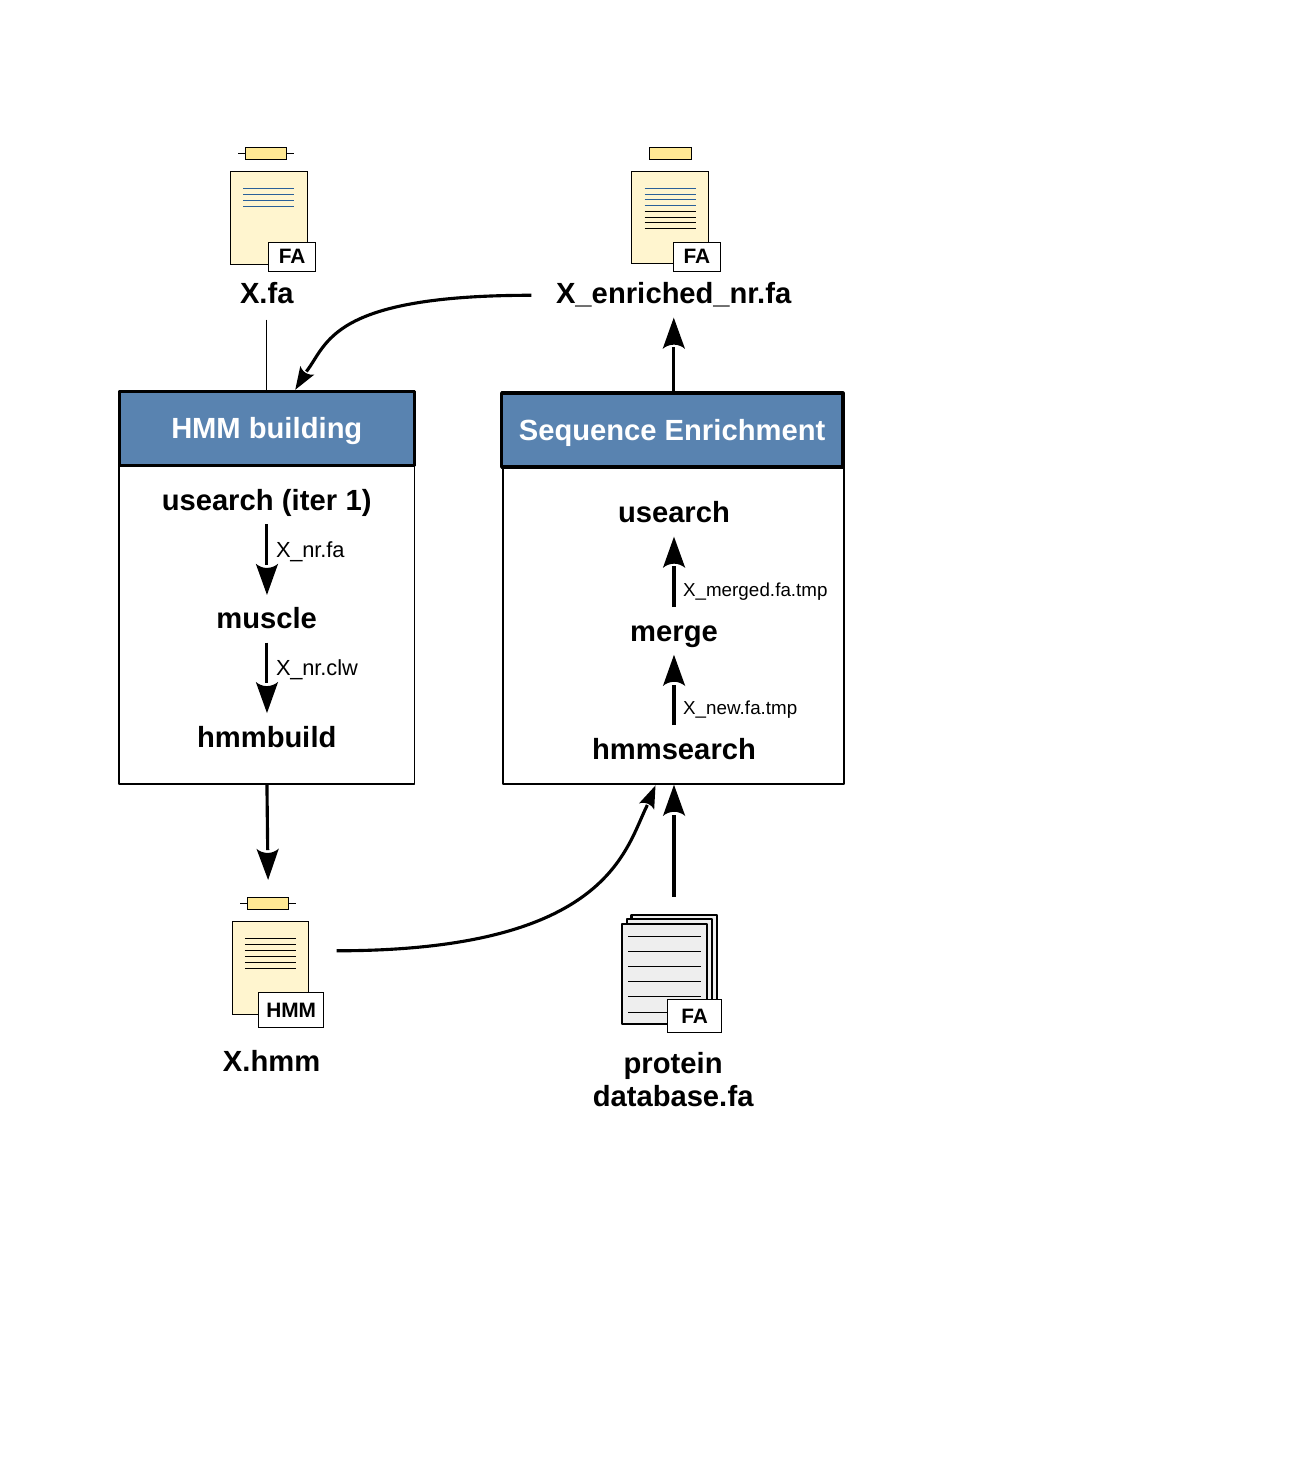

FA
FA
X.fa
X_enriched_nr.fa
HMM building
HMM building
Sequence Enrichment
usearch (iter 1)
X_nr.fa
muscle
X_nr.clw
hmmbuild
usearch
X_merged.fa.tmp
merge
X_new.fa.tmp
hmmsearch
FA
HMM
X.hmm
protein
database.fa